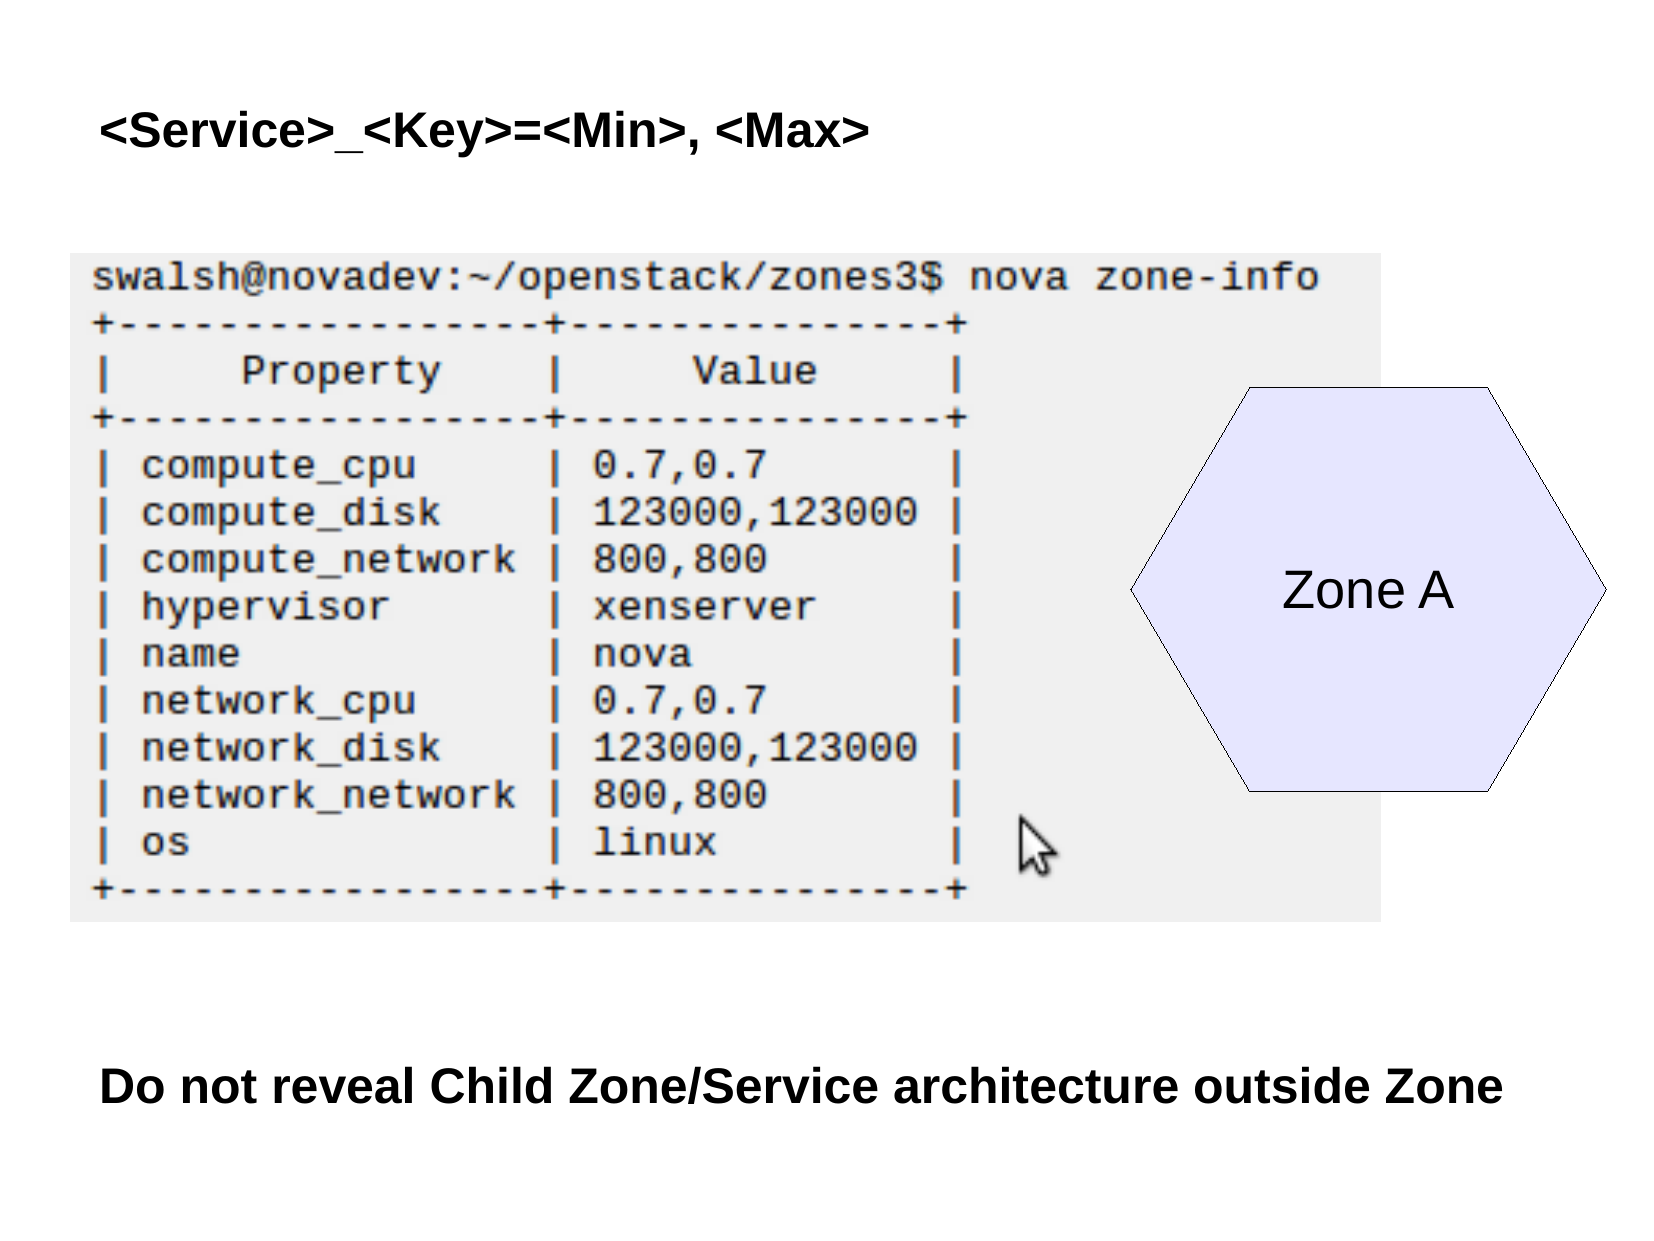

<Service>_<Key>=<Min>, <Max>
Zone A
Do not reveal Child Zone/Service architecture outside Zone